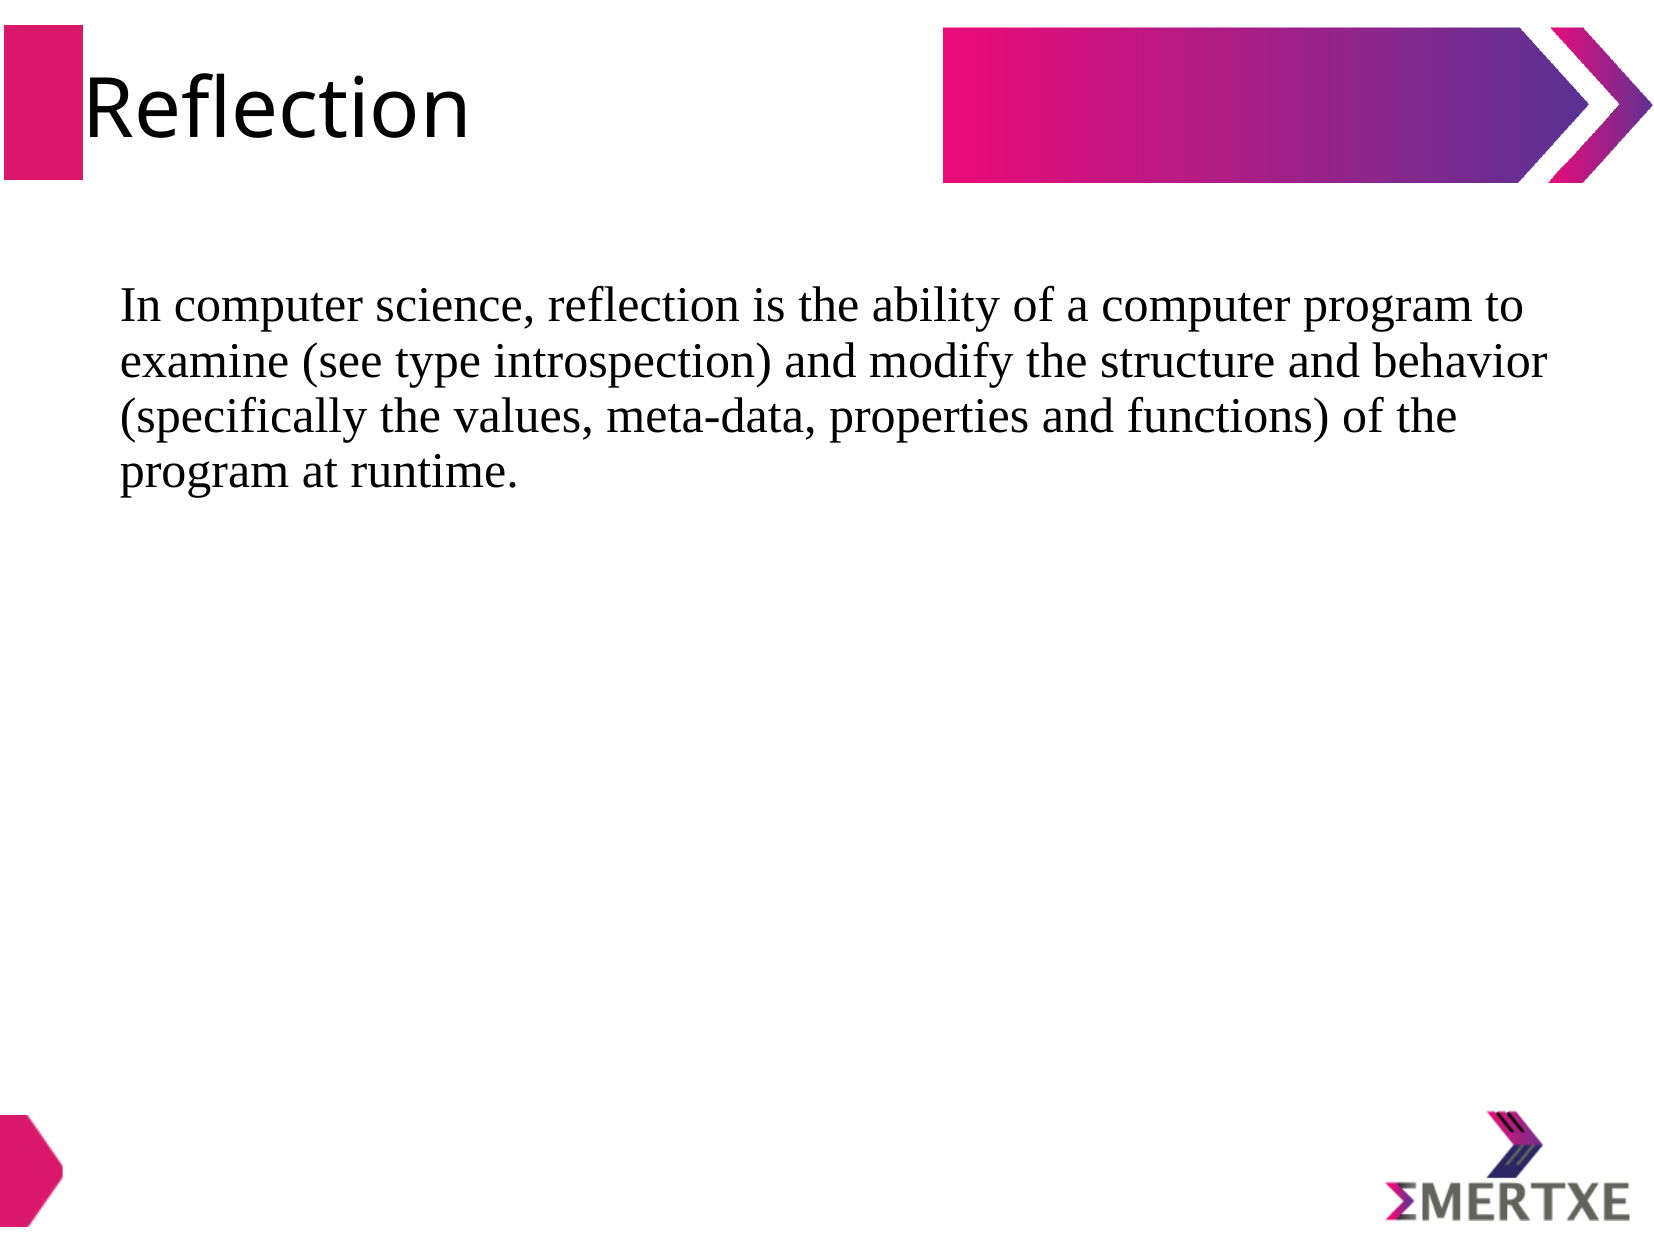

# Reflection
In computer science, reflection is the ability of a computer program to examine (see type introspection) and modify the structure and behavior (specifically the values, meta-data, properties and functions) of the program at runtime.